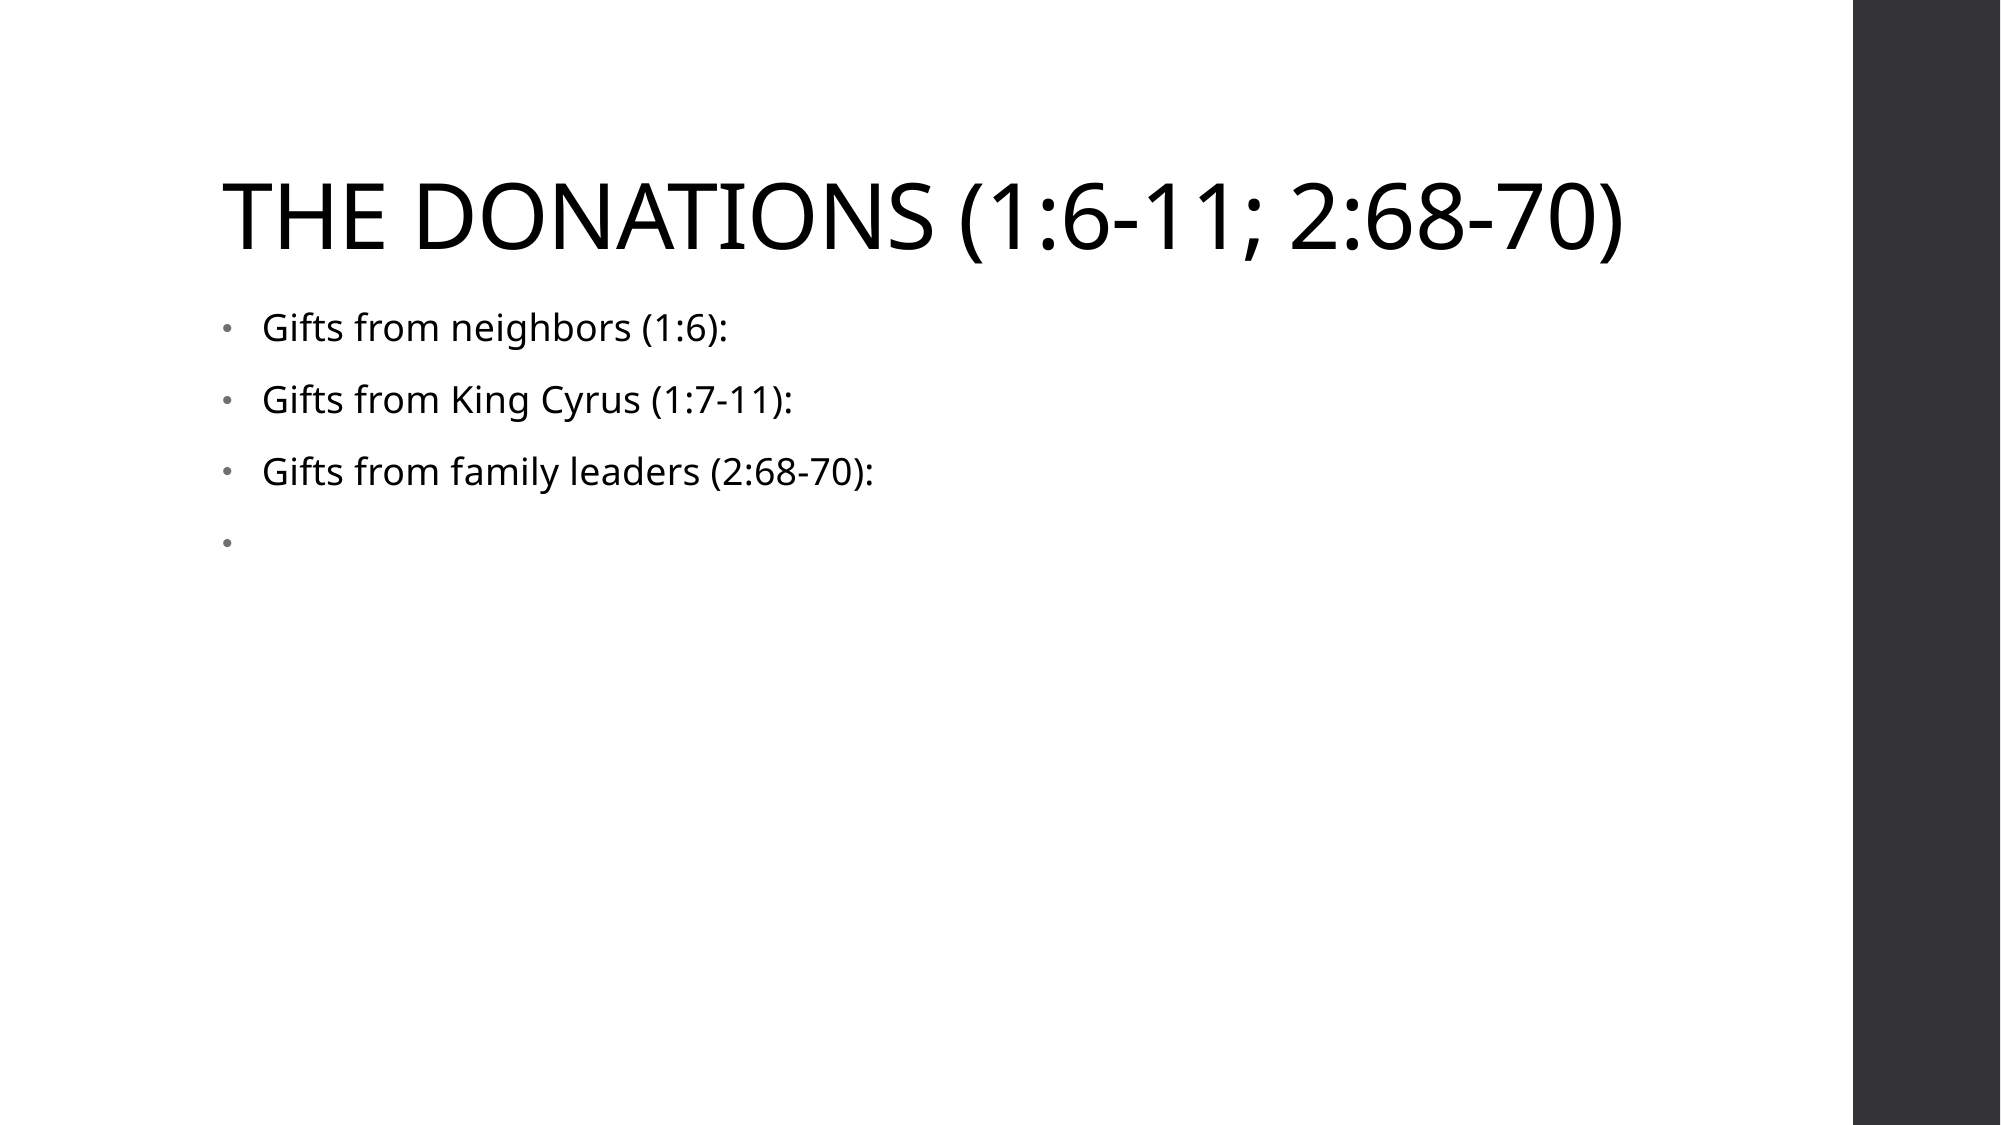

# THE DONATIONS (1:6-11; 2:68-70)
 Gifts from neighbors (1:6):
 Gifts from King Cyrus (1:7-11):
 Gifts from family leaders (2:68-70):